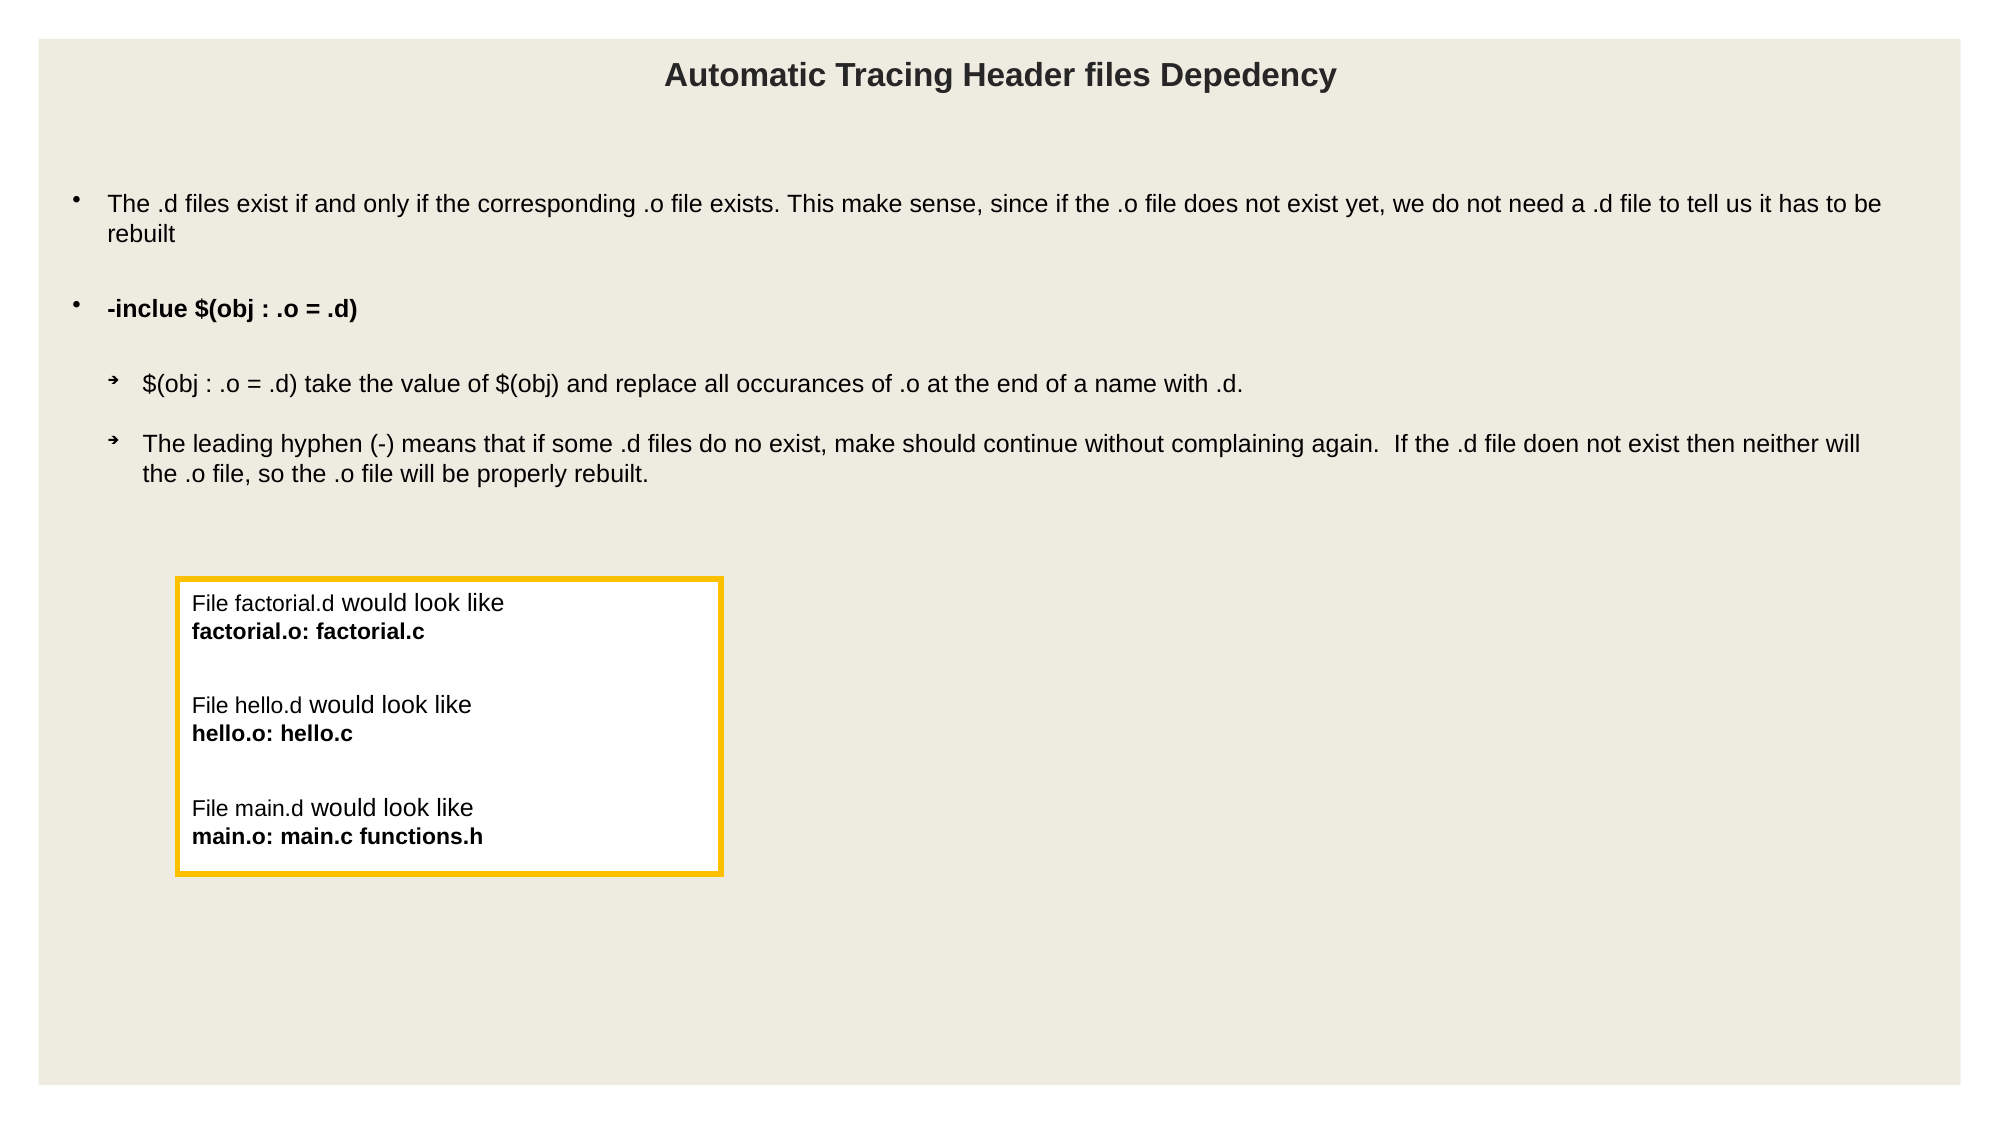

Automatic Tracing Header files Depedency
The .d files exist if and only if the corresponding .o file exists. This make sense, since if the .o file does not exist yet, we do not need a .d file to tell us it has to be rebuilt
-inclue $(obj : .o = .d)
$(obj : .o = .d) take the value of $(obj) and replace all occurances of .o at the end of a name with .d.
The leading hyphen (-) means that if some .d files do no exist, make should continue without complaining again. If the .d file doen not exist then neither will the .o file, so the .o file will be properly rebuilt.
File factorial.d would look like
factorial.o: factorial.c
File hello.d would look like
hello.o: hello.c
File main.d would look like
main.o: main.c functions.h